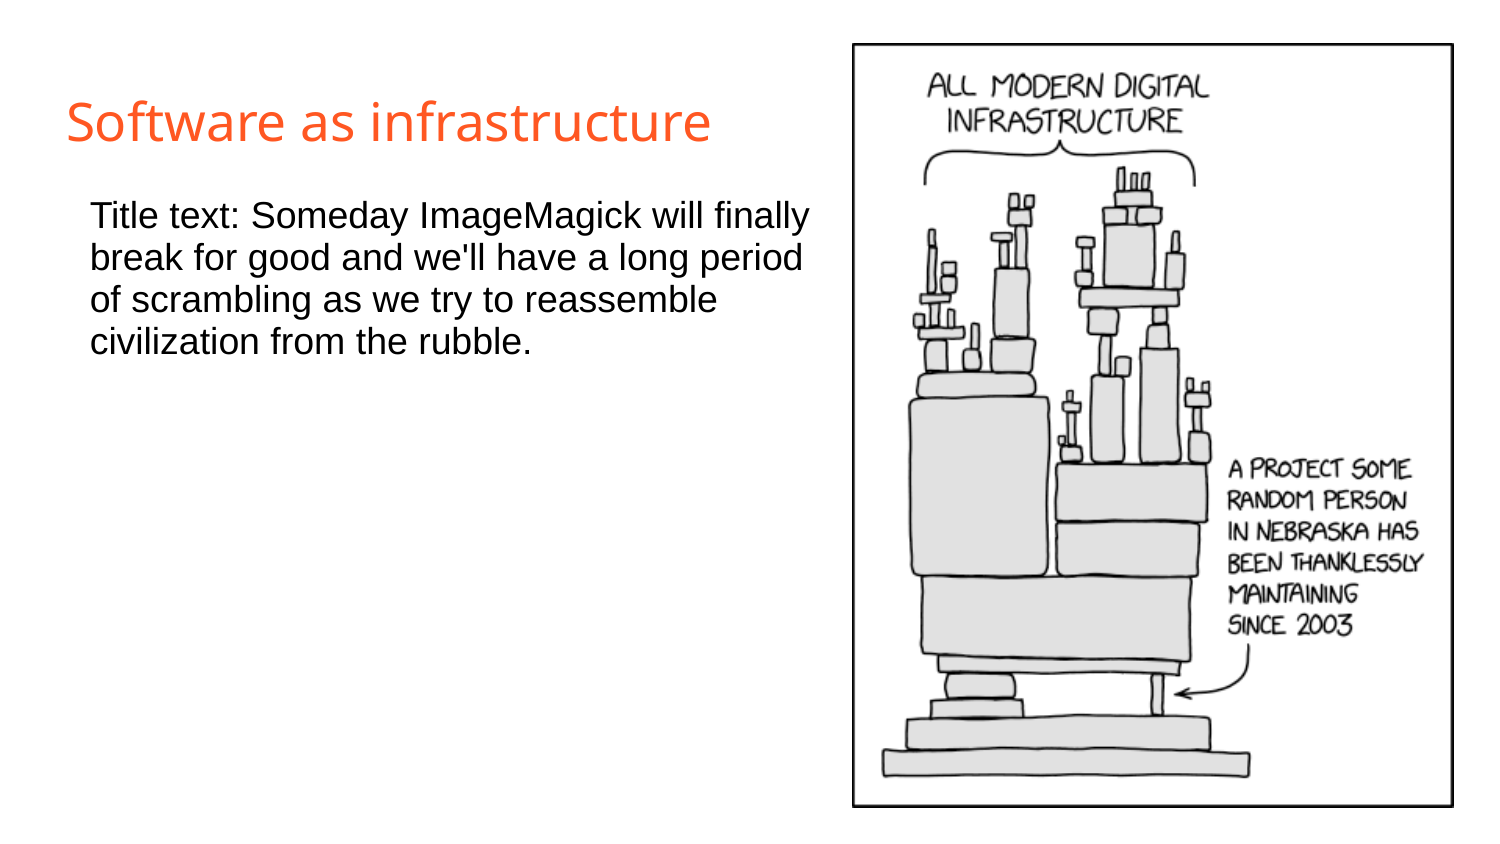

# Software as infrastructure
Title text: Someday ImageMagick will finally break for good and we'll have a long period of scrambling as we try to reassemble civilization from the rubble.